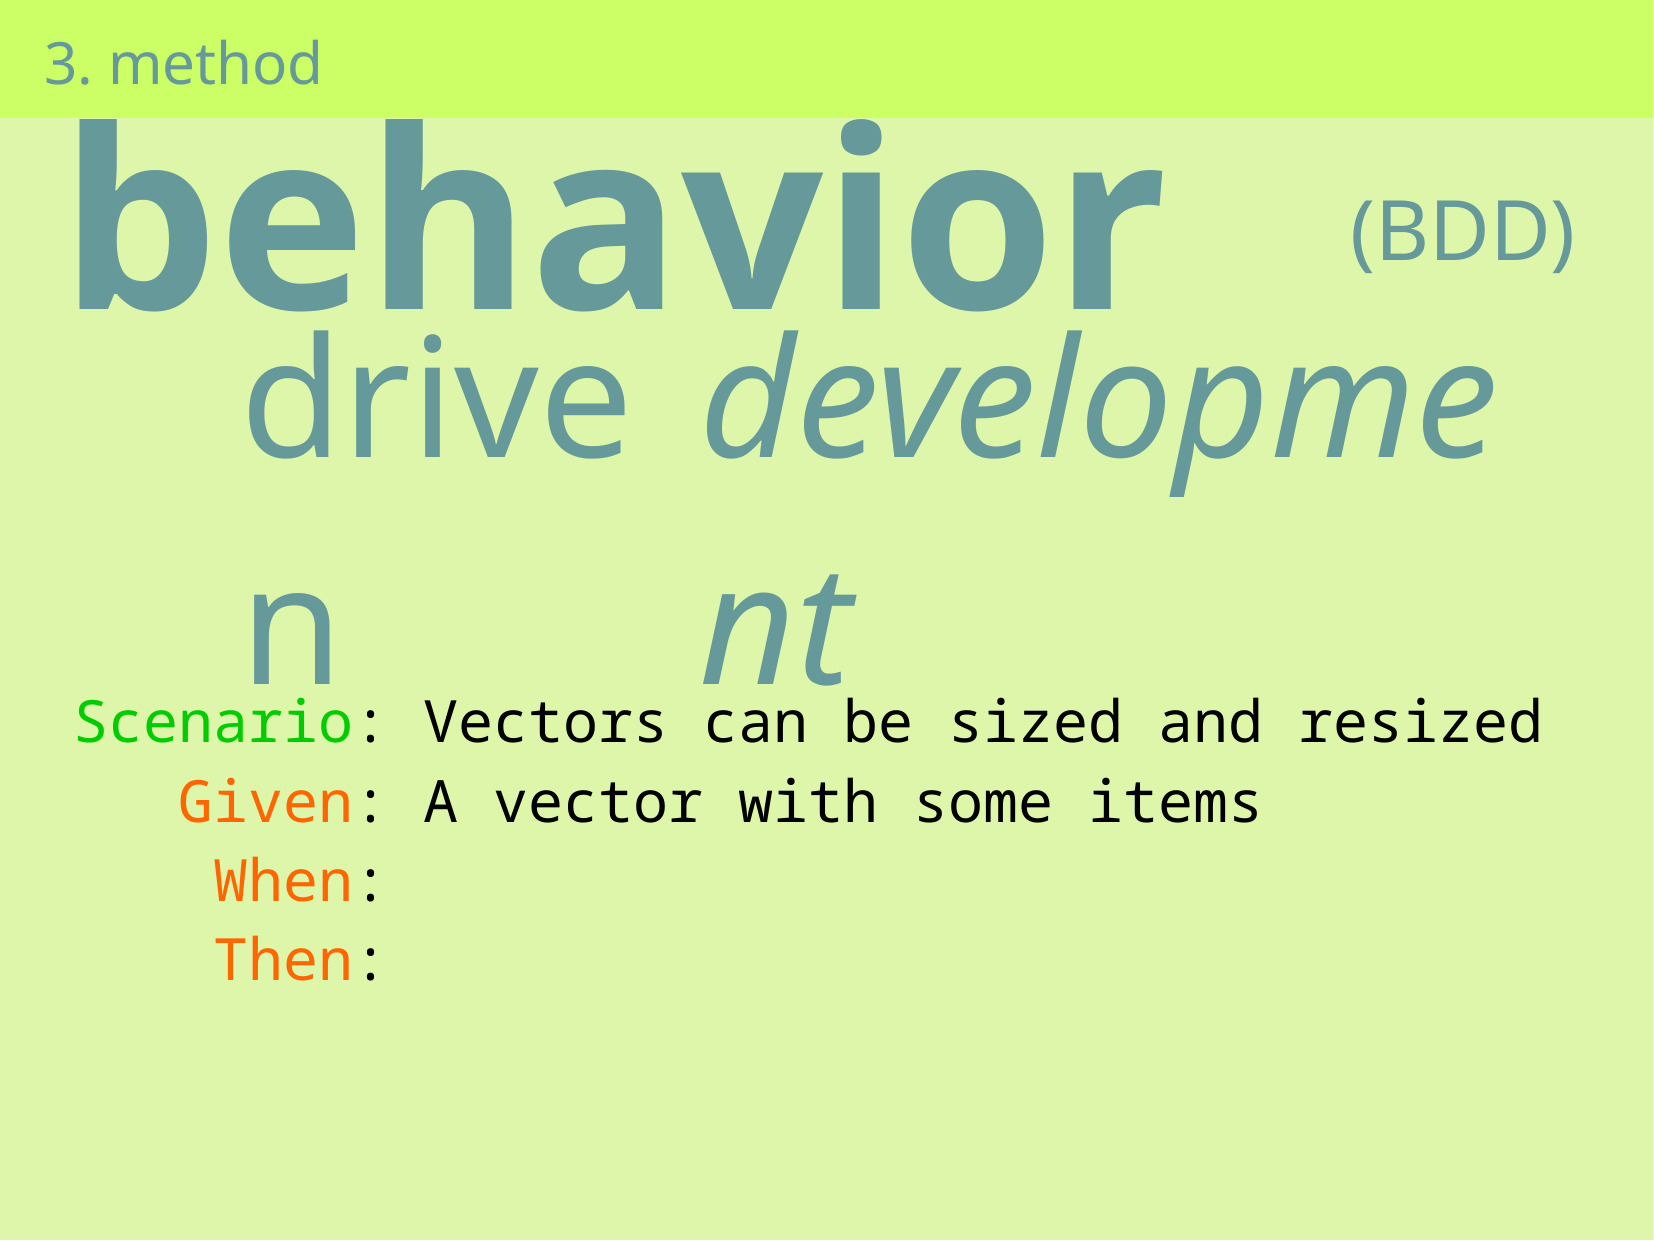

3. method
behavior
(BDD)
driven
development
Scenario: Vectors can be sized and resized
 Given: A vector with some items
 When:
 Then: